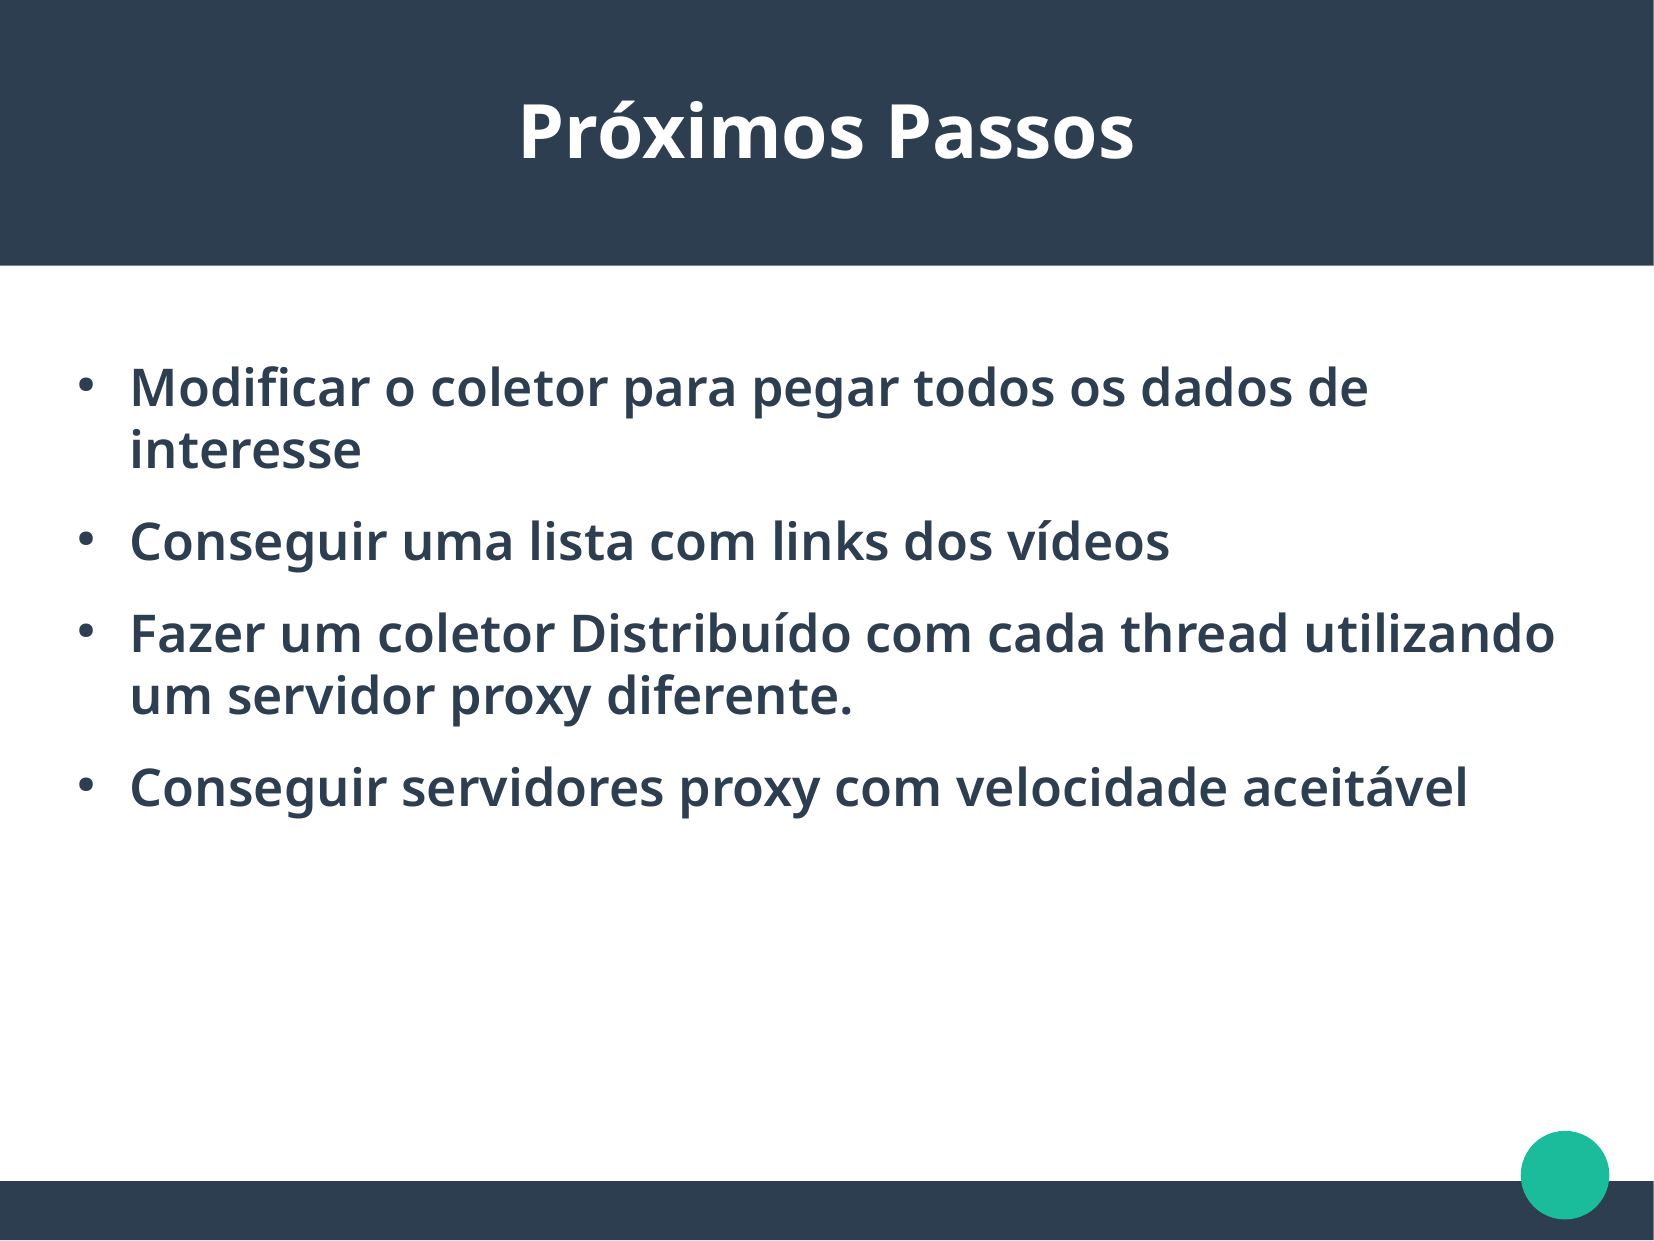

# Próximos Passos
Modificar o coletor para pegar todos os dados de interesse
Conseguir uma lista com links dos vídeos
Fazer um coletor Distribuído com cada thread utilizando um servidor proxy diferente.
Conseguir servidores proxy com velocidade aceitável